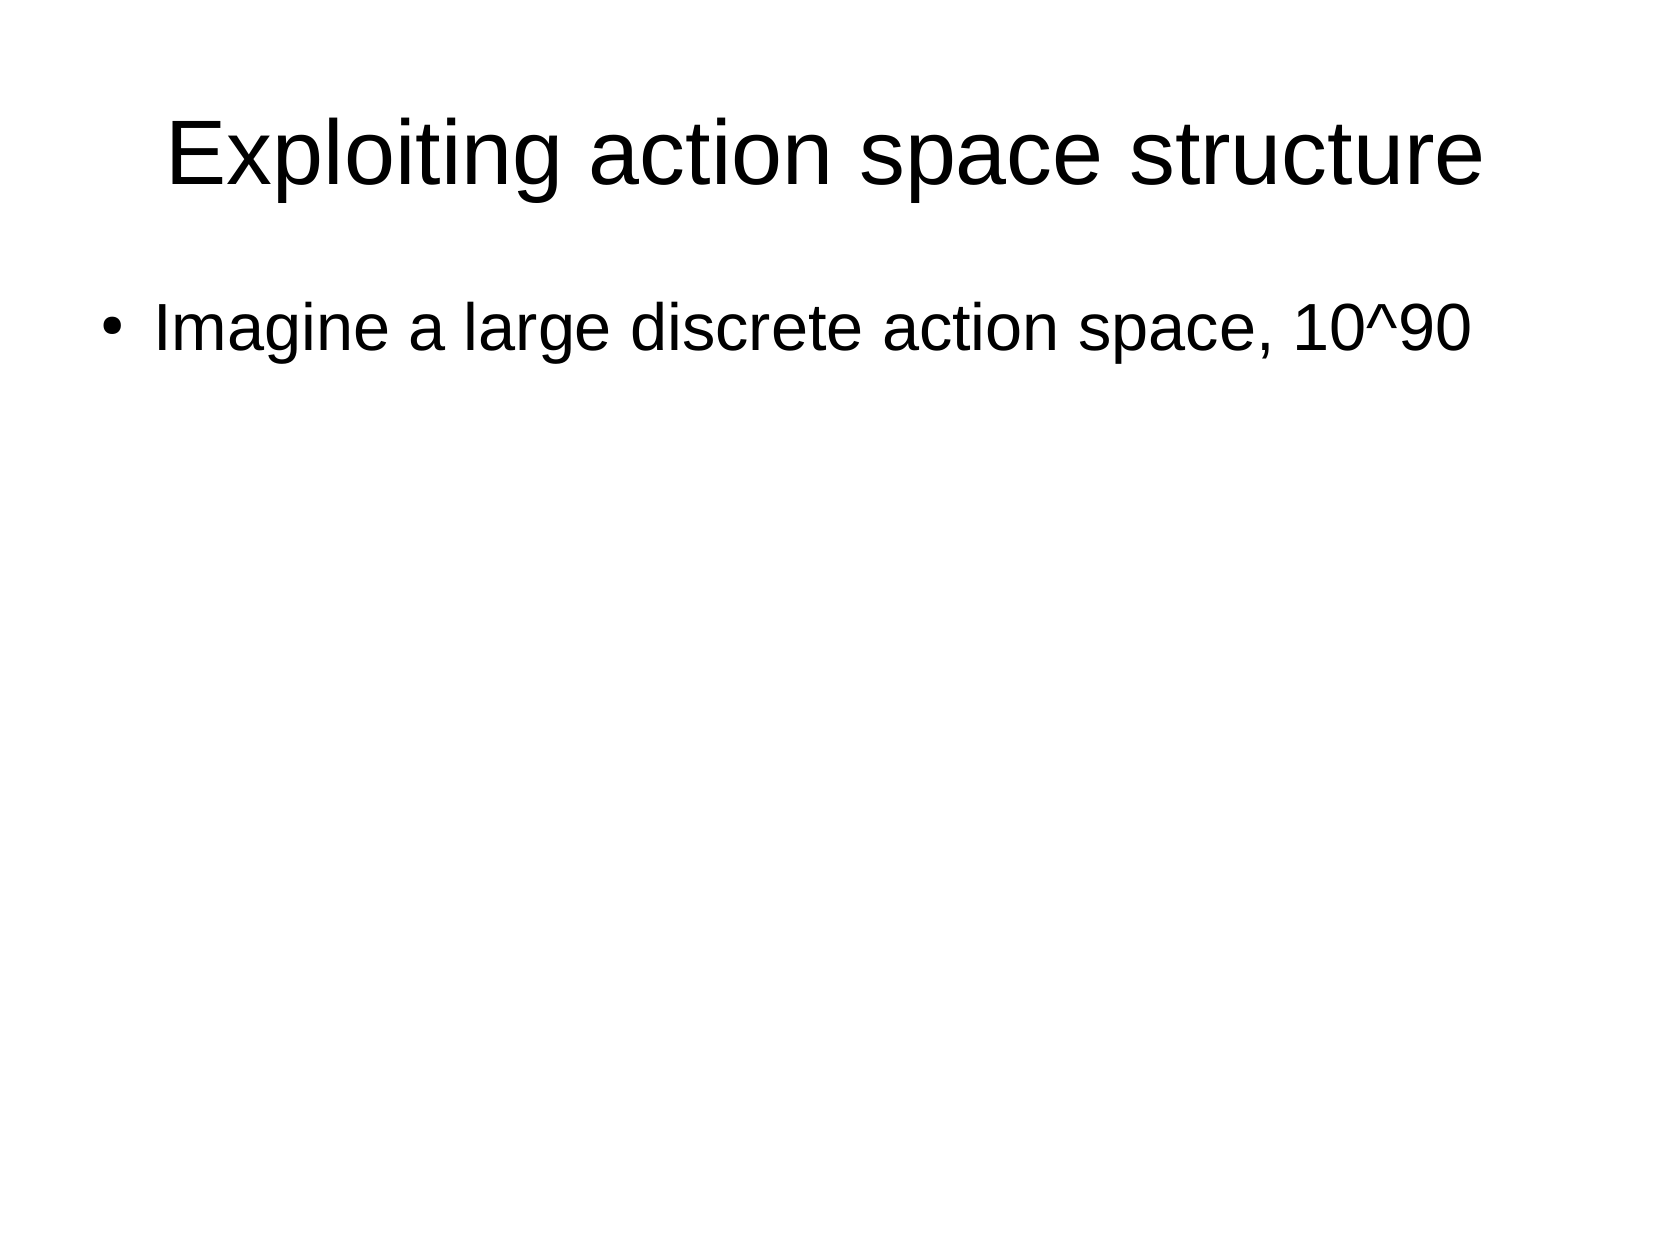

# Exploiting action space structure
Imagine a large discrete action space, 10^90